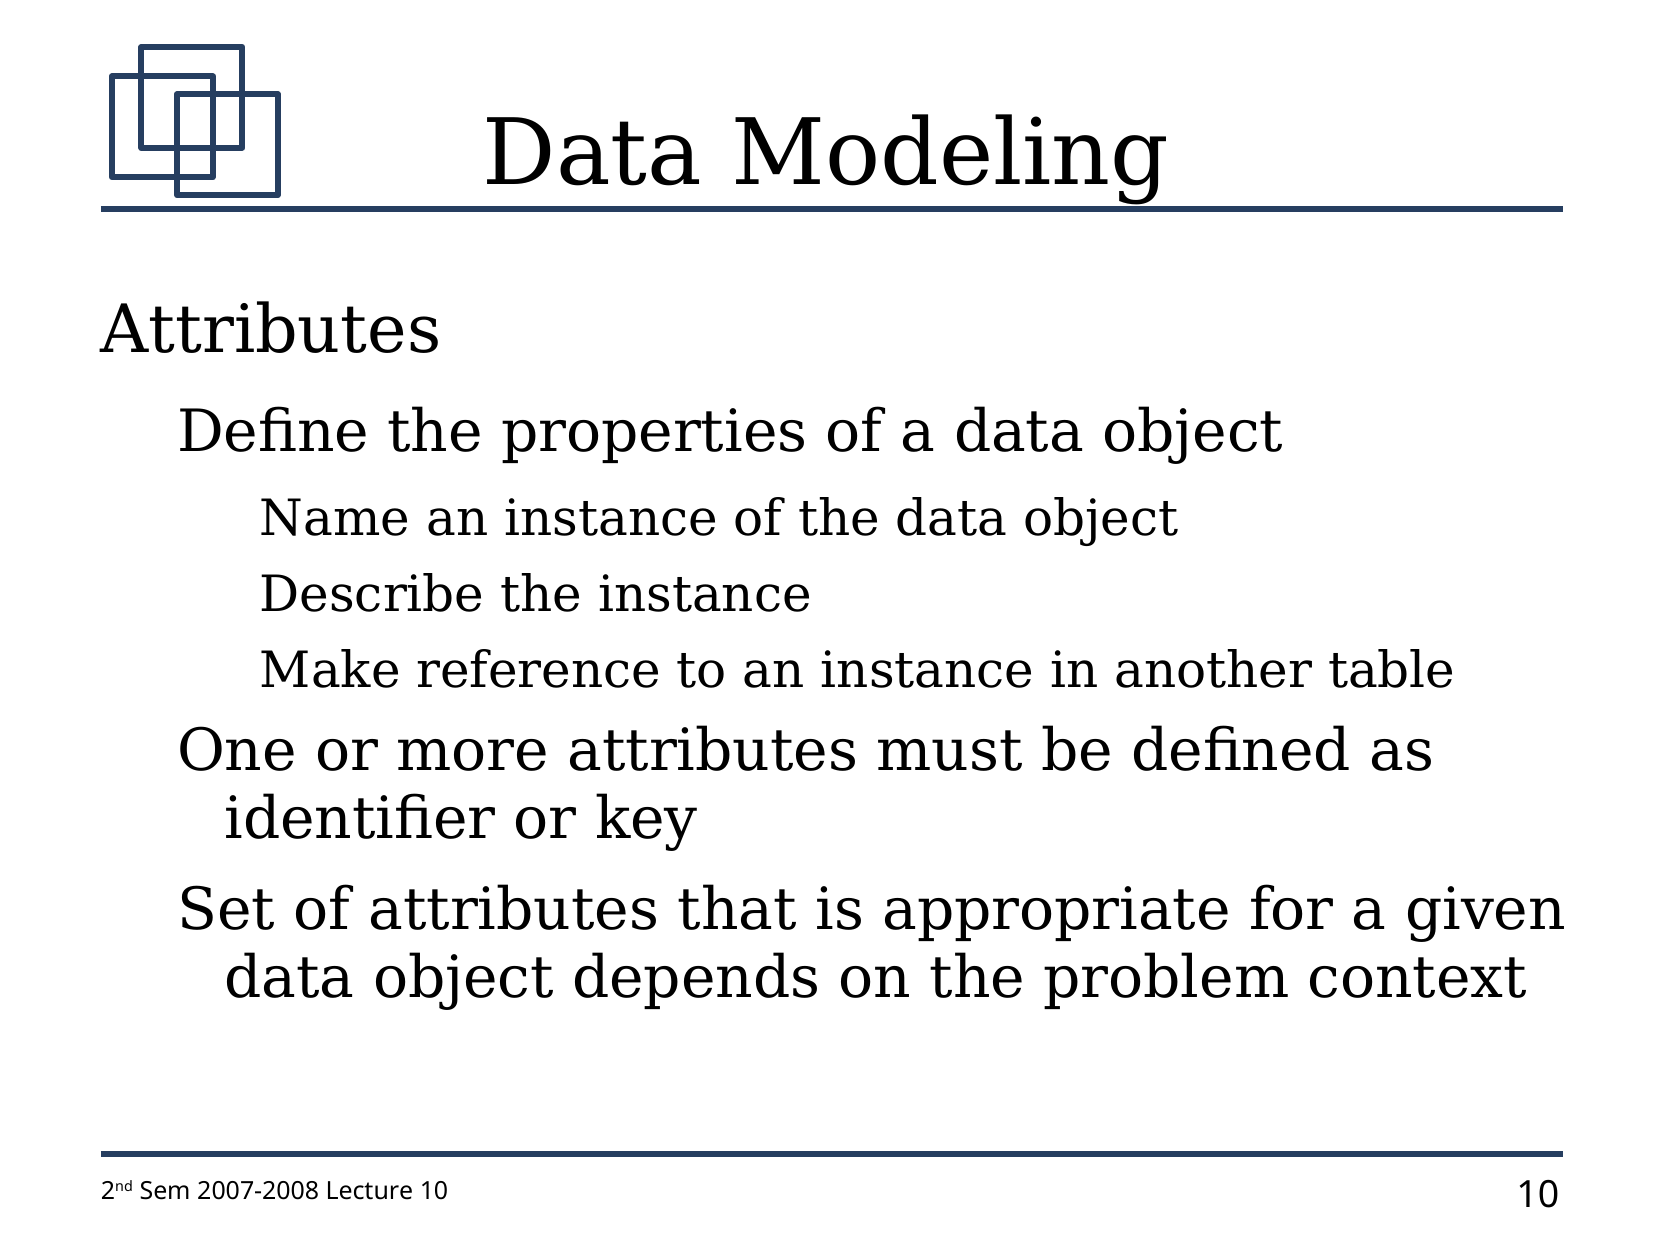

# Data Modeling
Attributes
Define the properties of a data object
Name an instance of the data object
Describe the instance
Make reference to an instance in another table
One or more attributes must be defined as identifier or key
Set of attributes that is appropriate for a given data object depends on the problem context